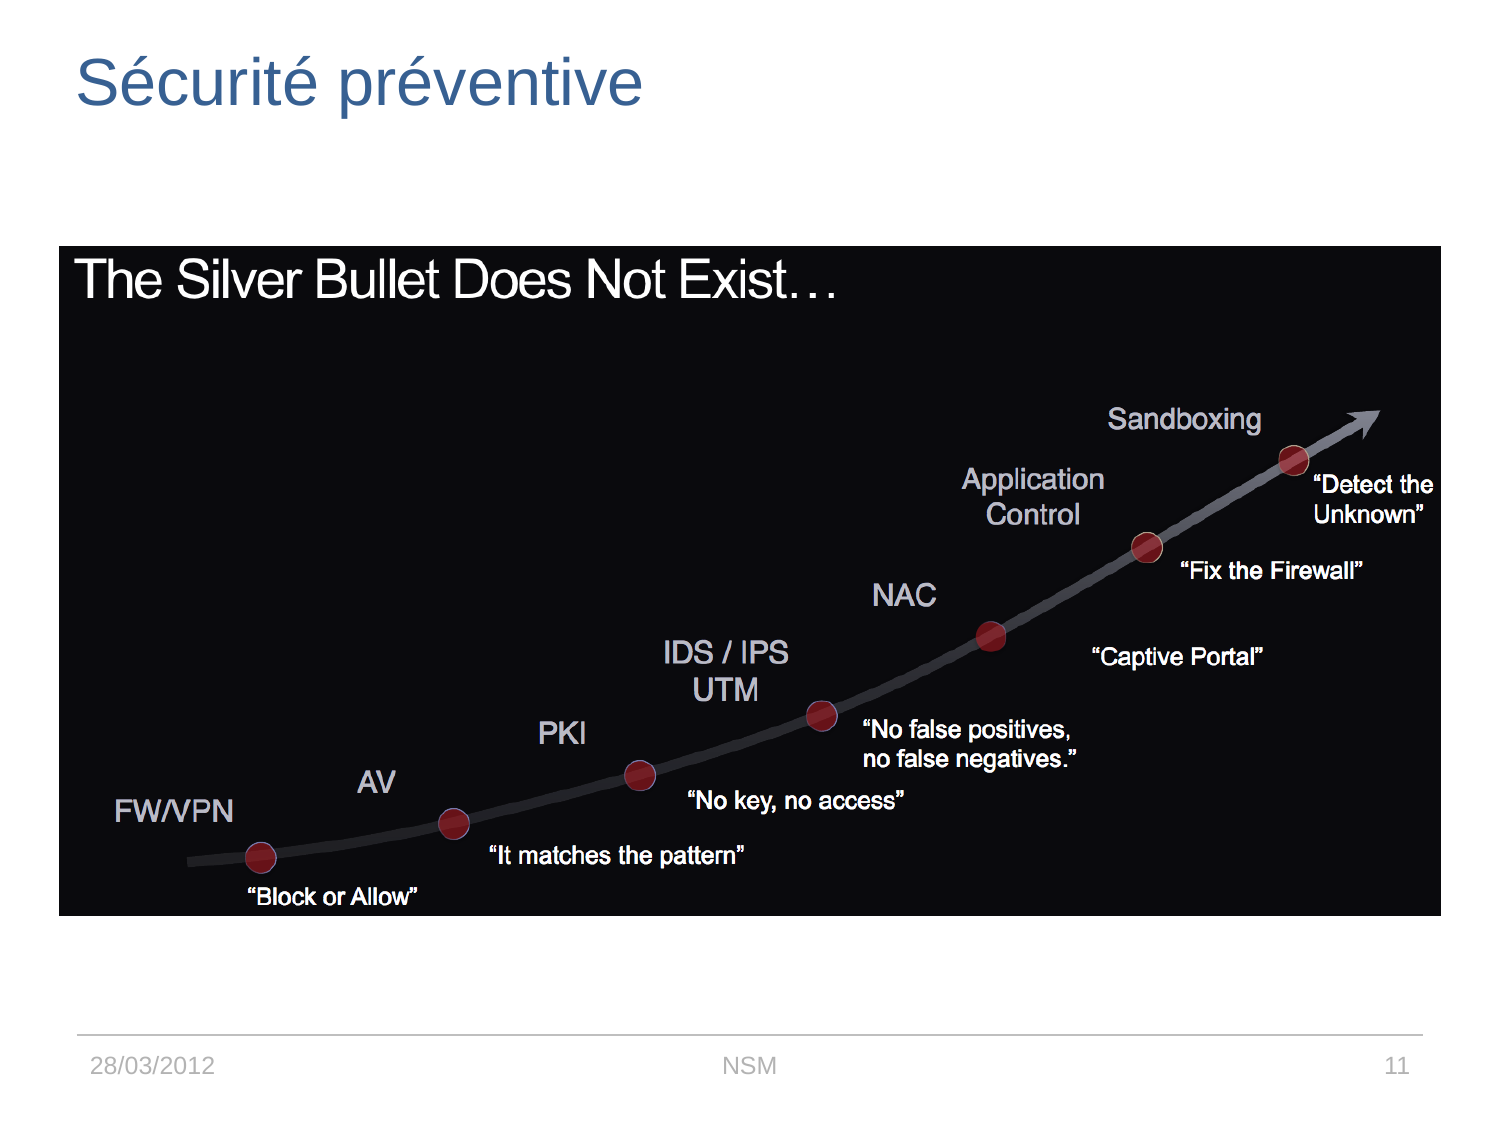

# Sécurité préventive
Date
Your footer here
11